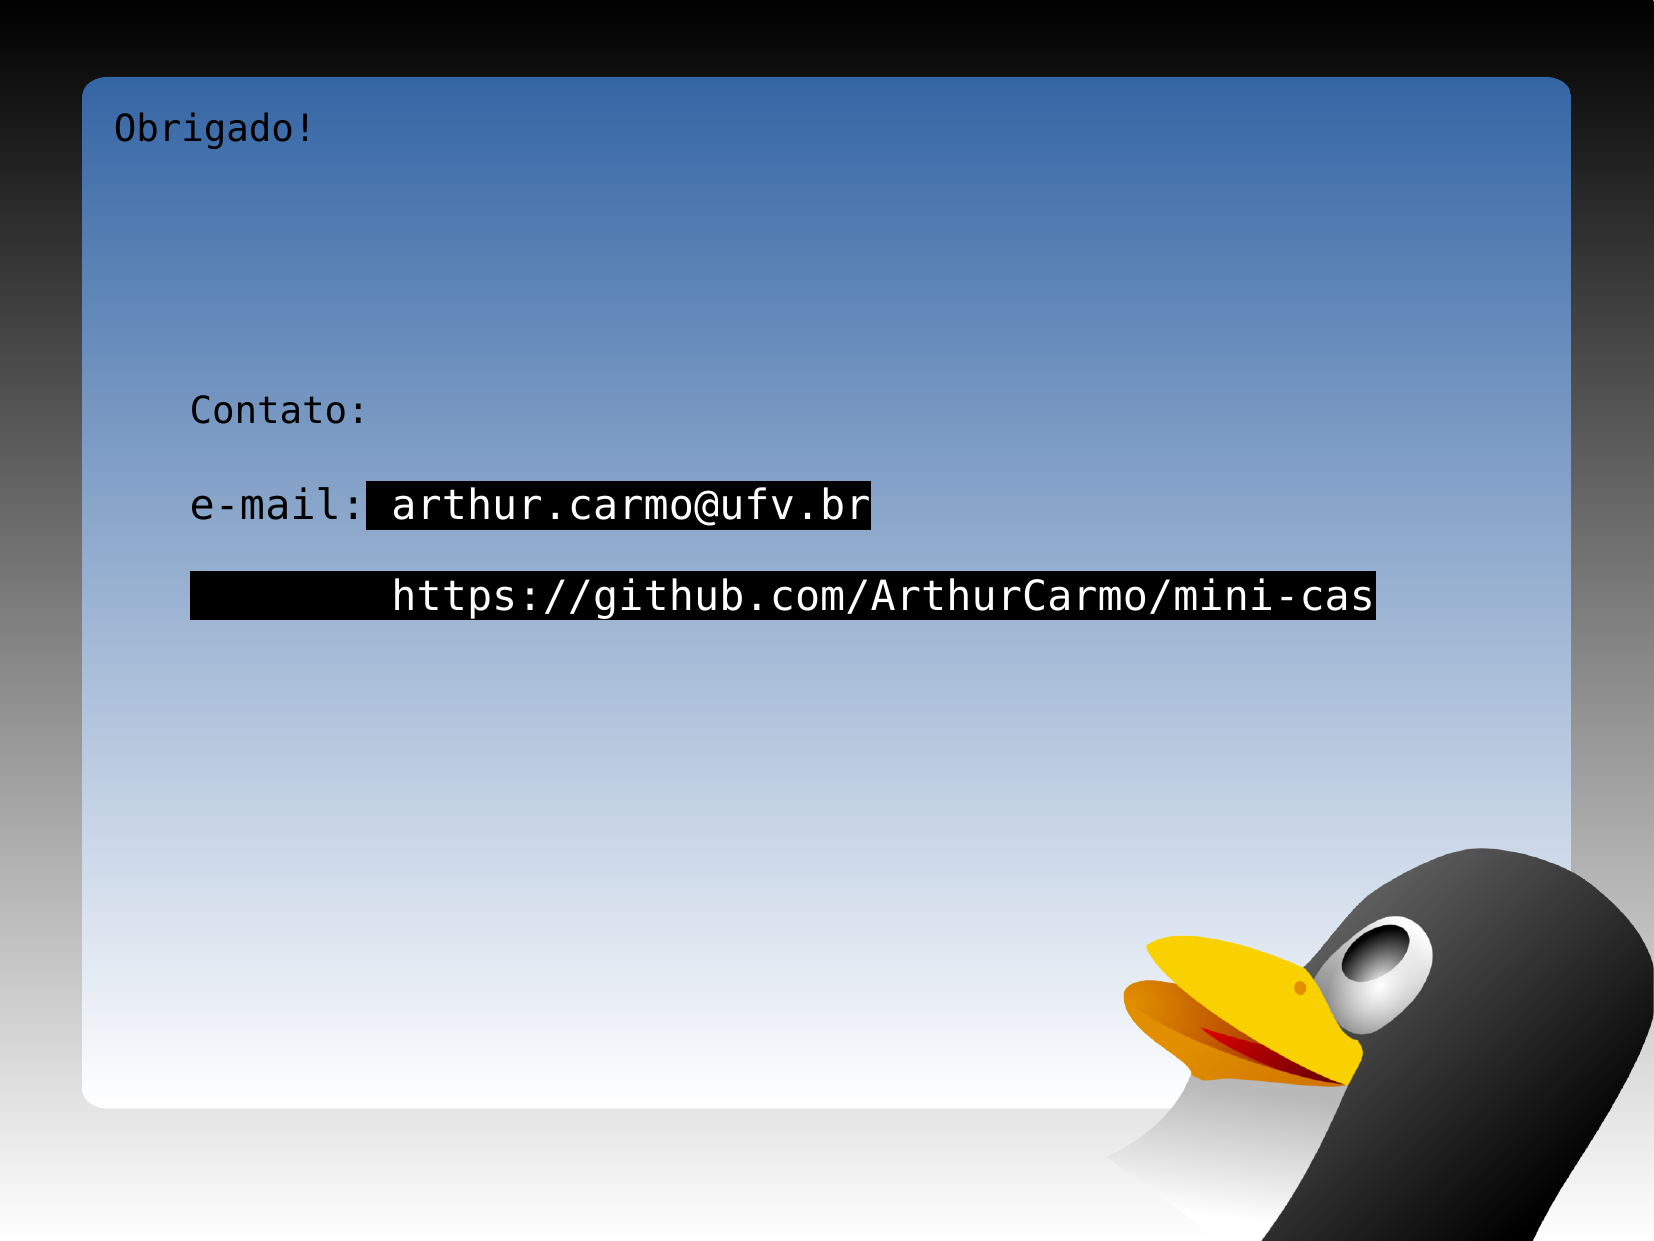

Obrigado!
	Contato:
	e-mail: arthur.carmo@ufv.br
	site : https://github.com/ArthurCarmo/mini-cas